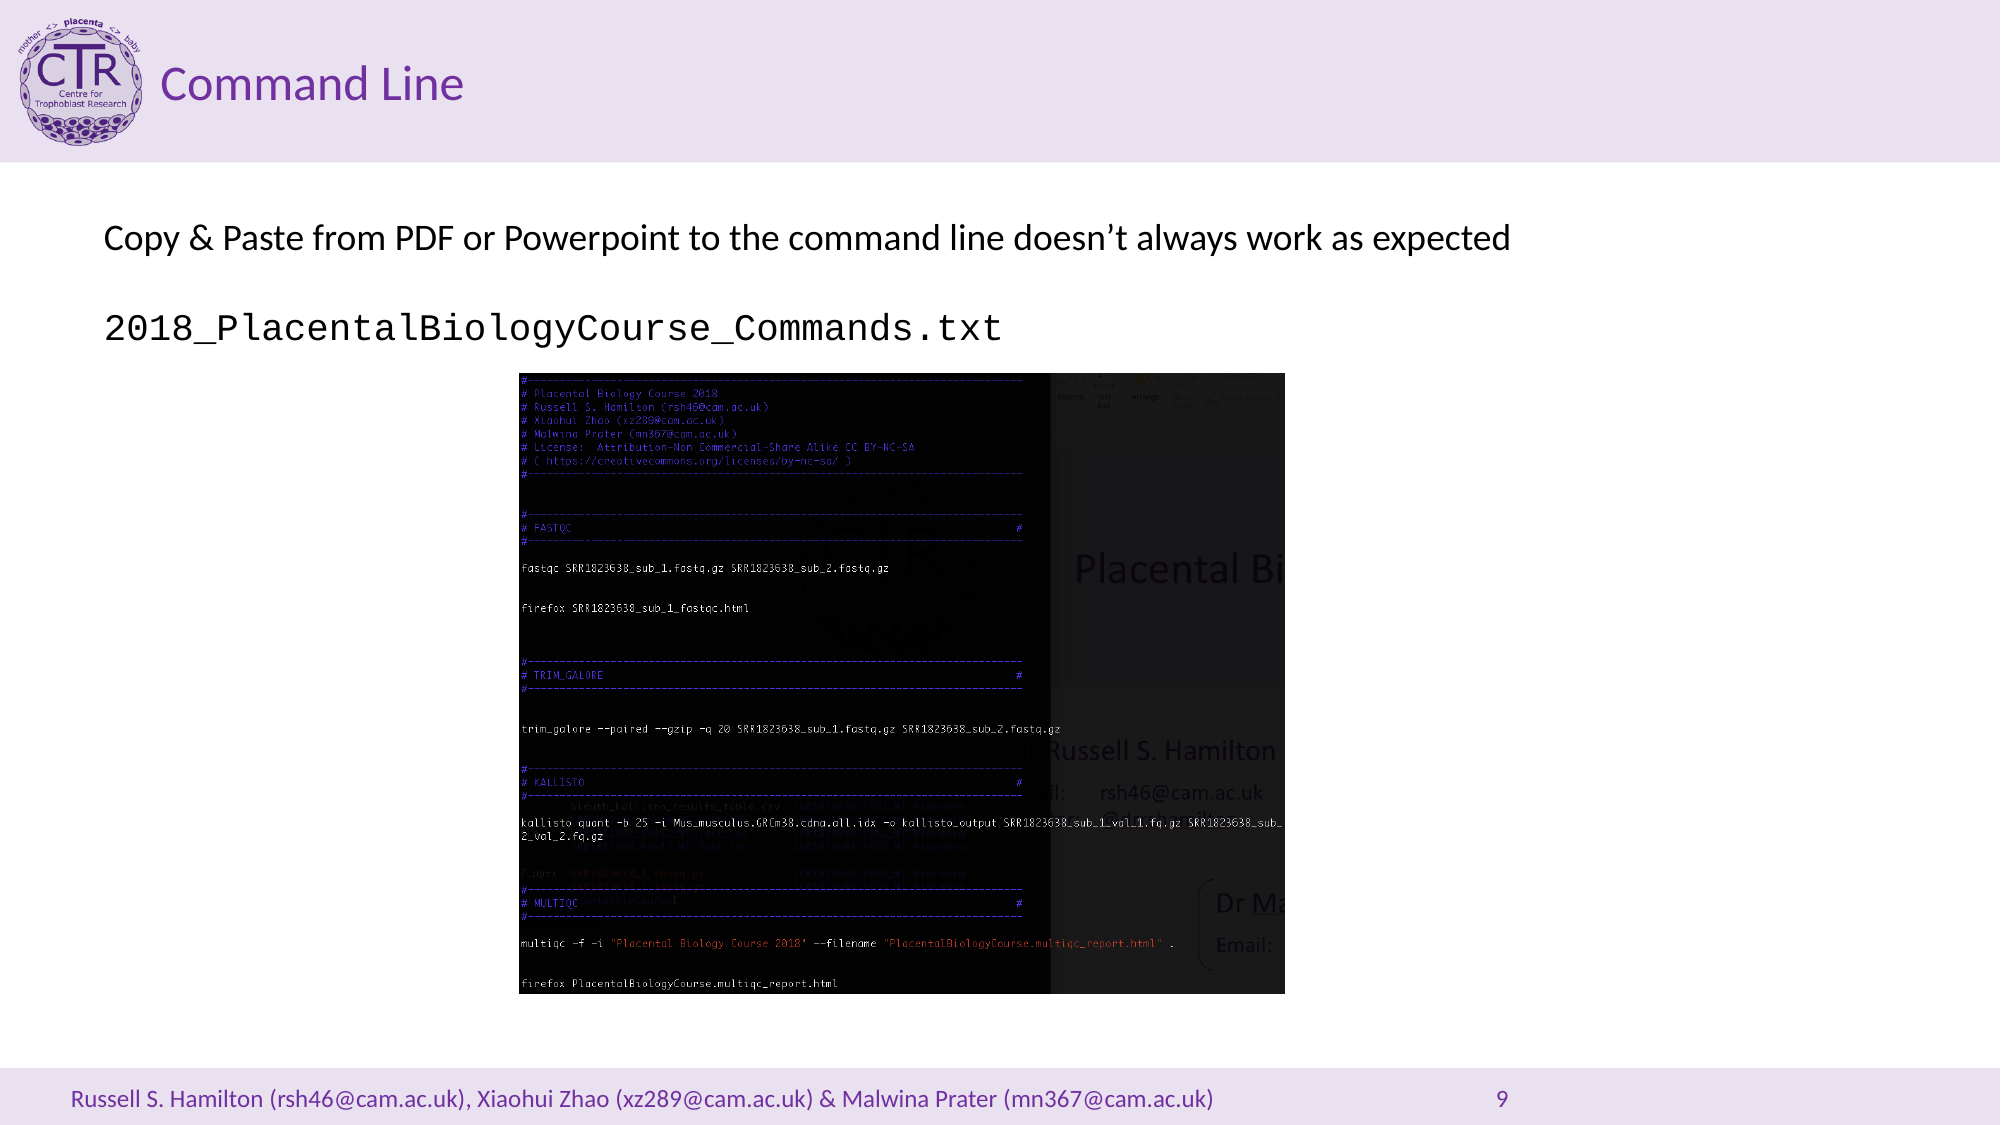

Command Line
Copy & Paste from PDF or Powerpoint to the command line doesn’t always work as expected
2018_PlacentalBiologyCourse_Commands.txt
Russell S. Hamilton (rsh46@cam.ac.uk), Xiaohui Zhao (xz289@cam.ac.uk) & Malwina Prater (mn367@cam.ac.uk)